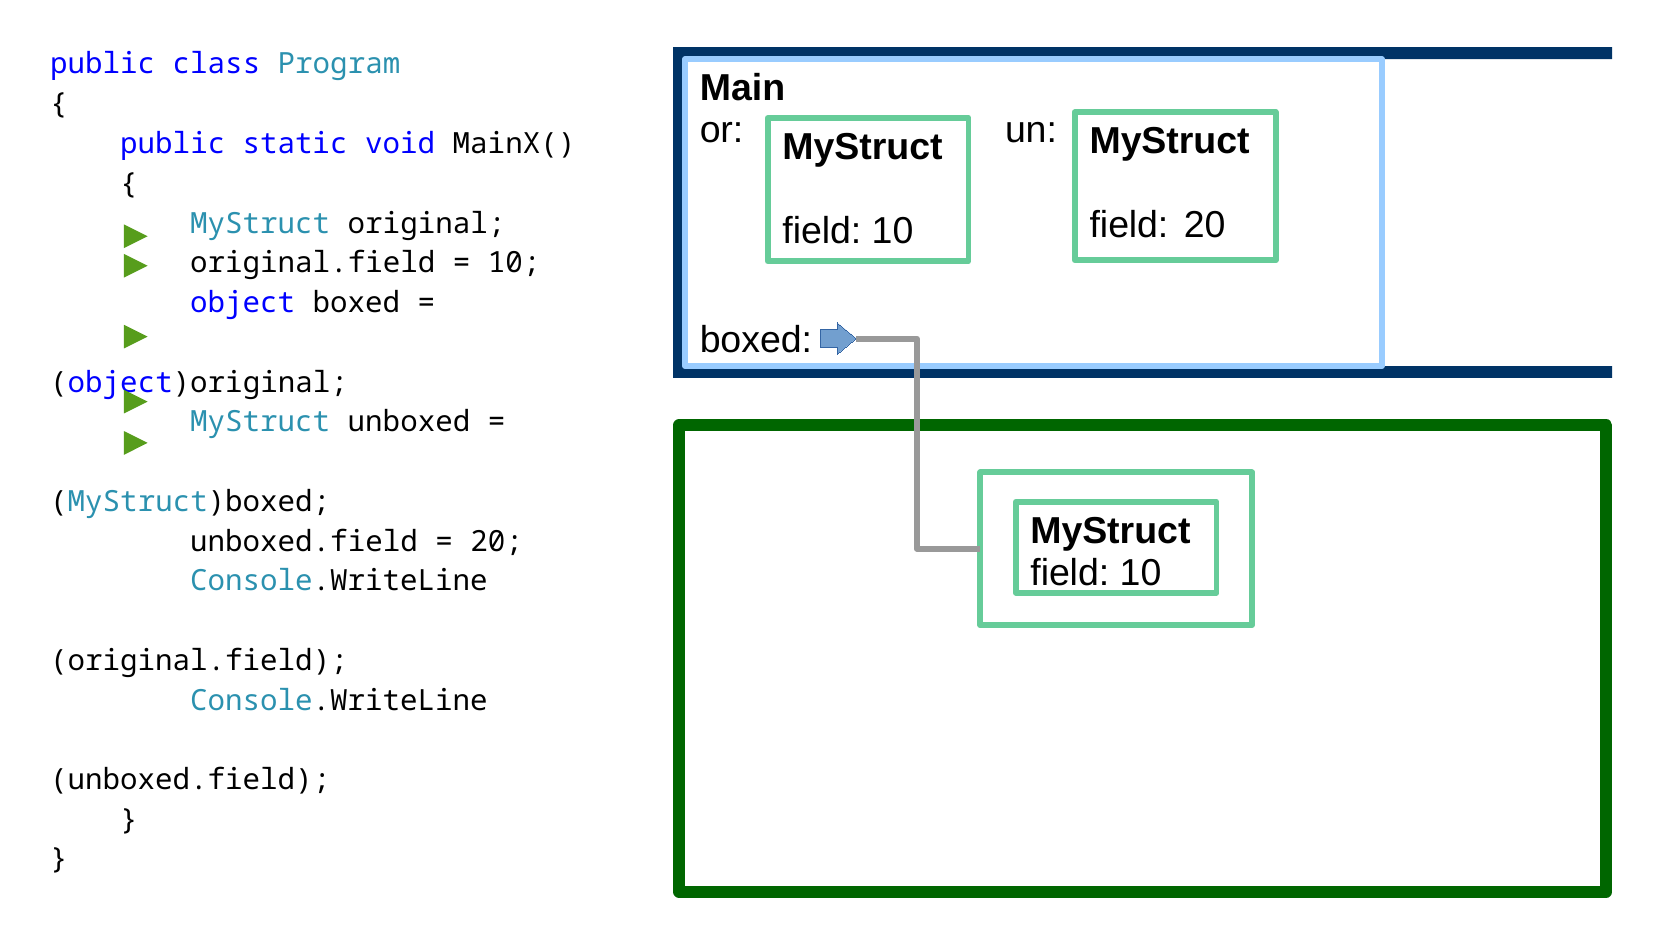

public class Program
{
 public static void MainX()
 {
 MyStruct original;
 original.field = 10;
 object boxed =
 (object)original;
 MyStruct unboxed =
 (MyStruct)boxed;
 unboxed.field = 20;
 Console.WriteLine
 (original.field);
 Console.WriteLine
 (unboxed.field);
 }
}
Main
or: un:
boxed:
MyStruct
field: 0
MyStruct
field: 10
10
20
MyStruct
field: 10